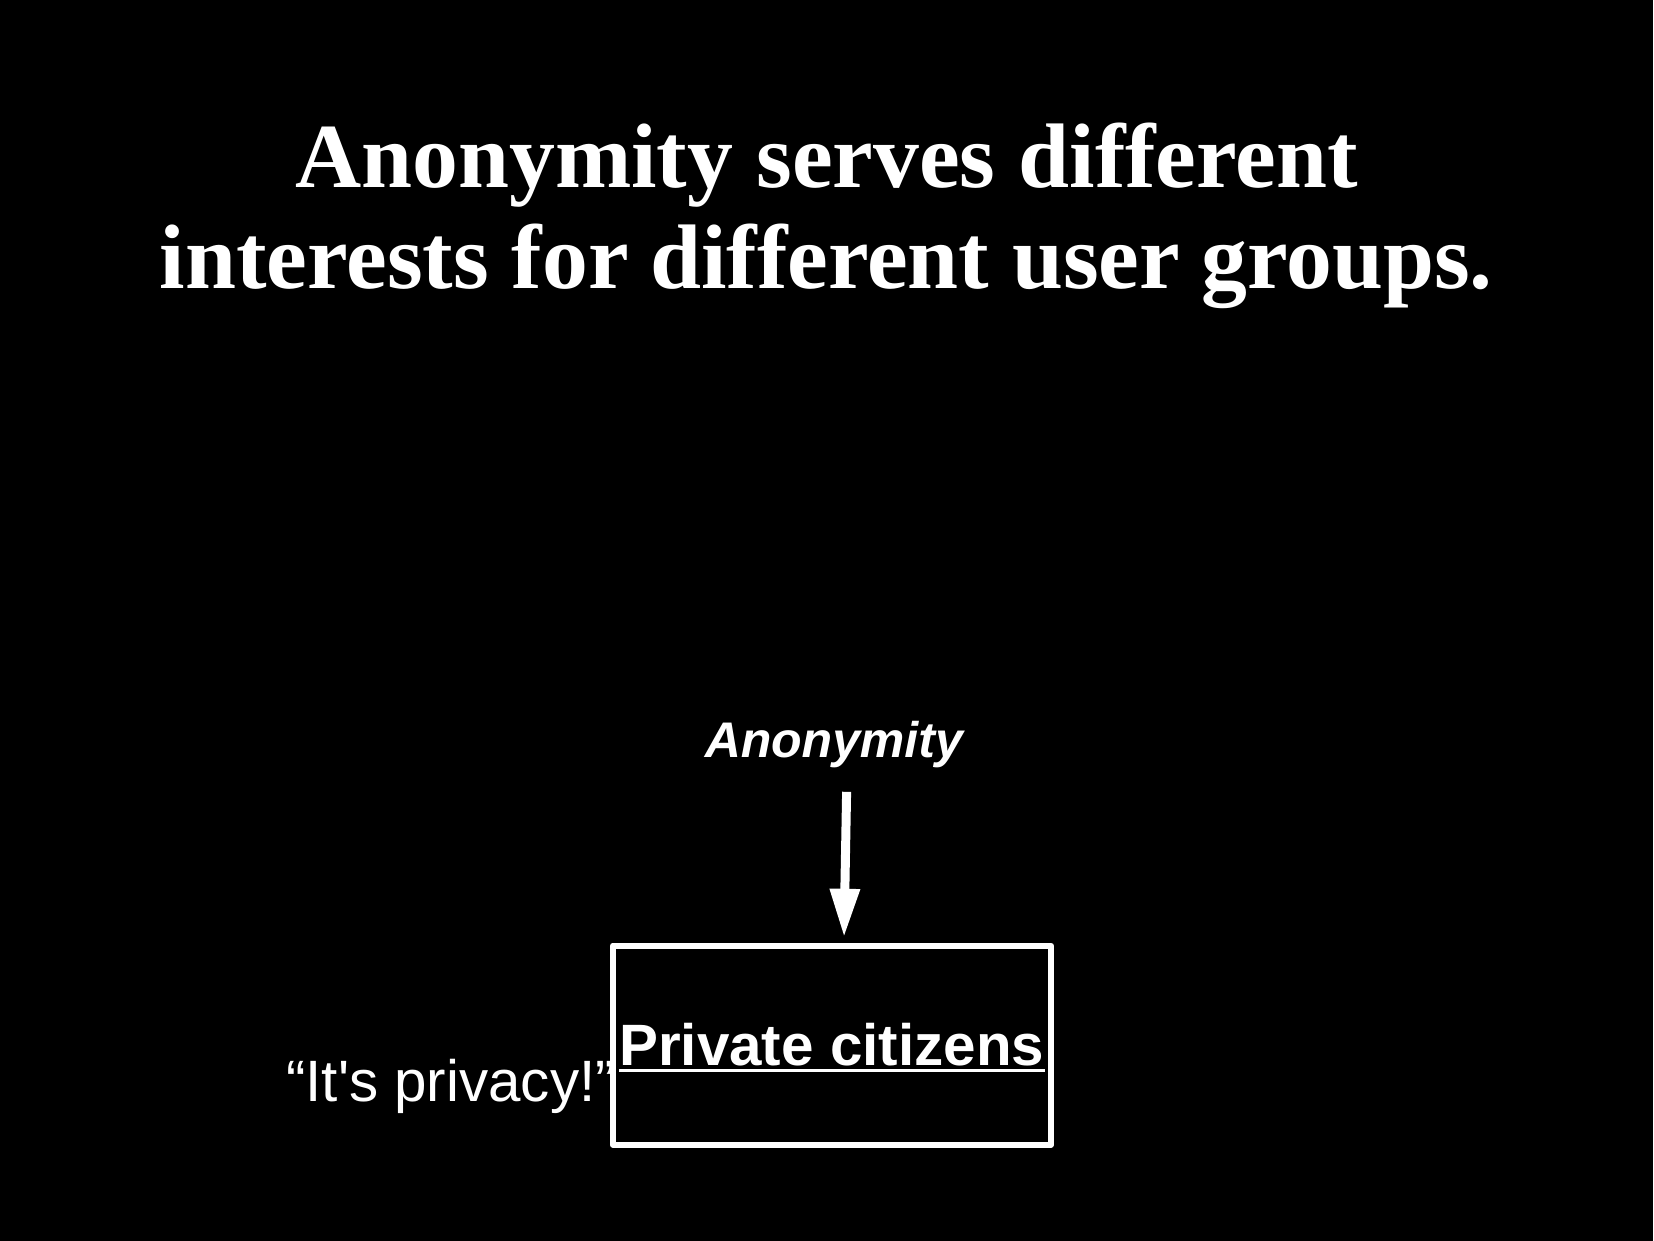

# Anonymity serves different interests for different user groups.
Anonymity
Private citizens
“It's privacy!”